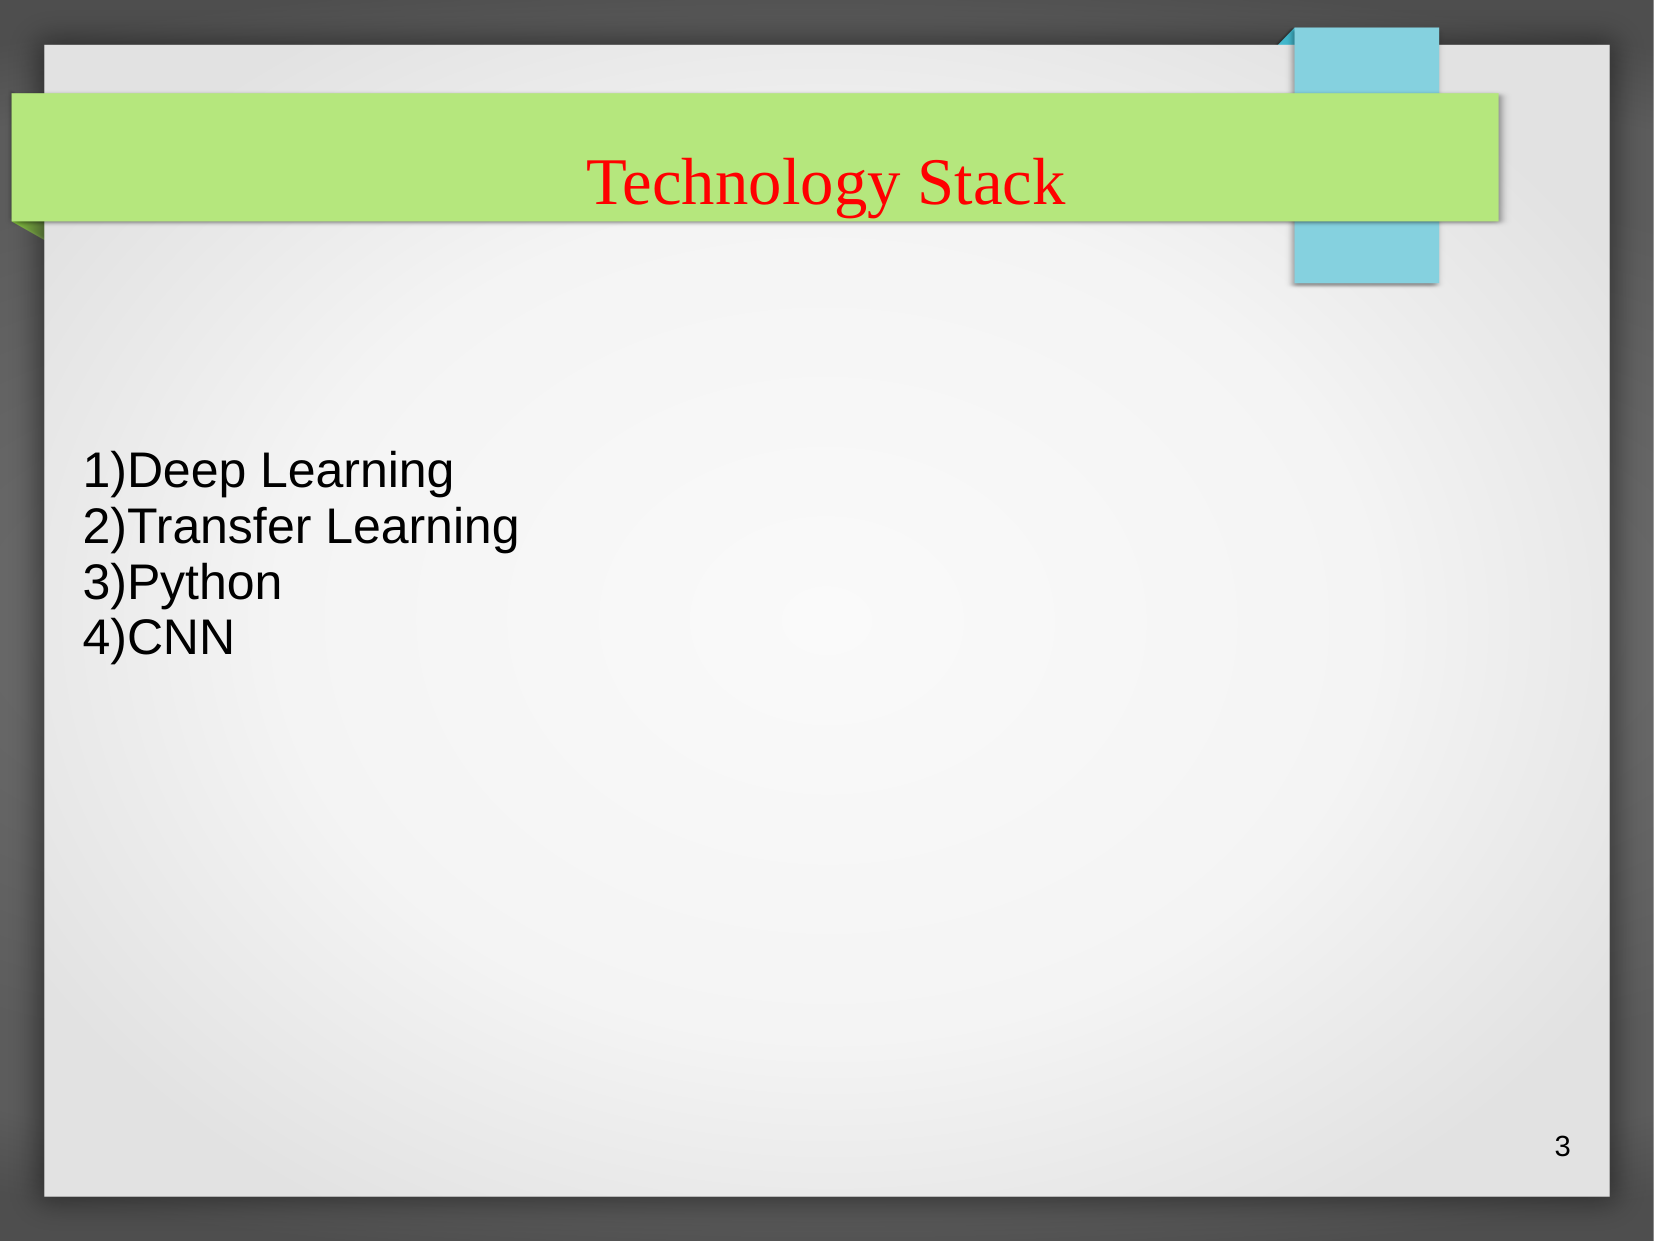

# Technology Stack
Deep Learning
Transfer Learning
Python
CNN
3